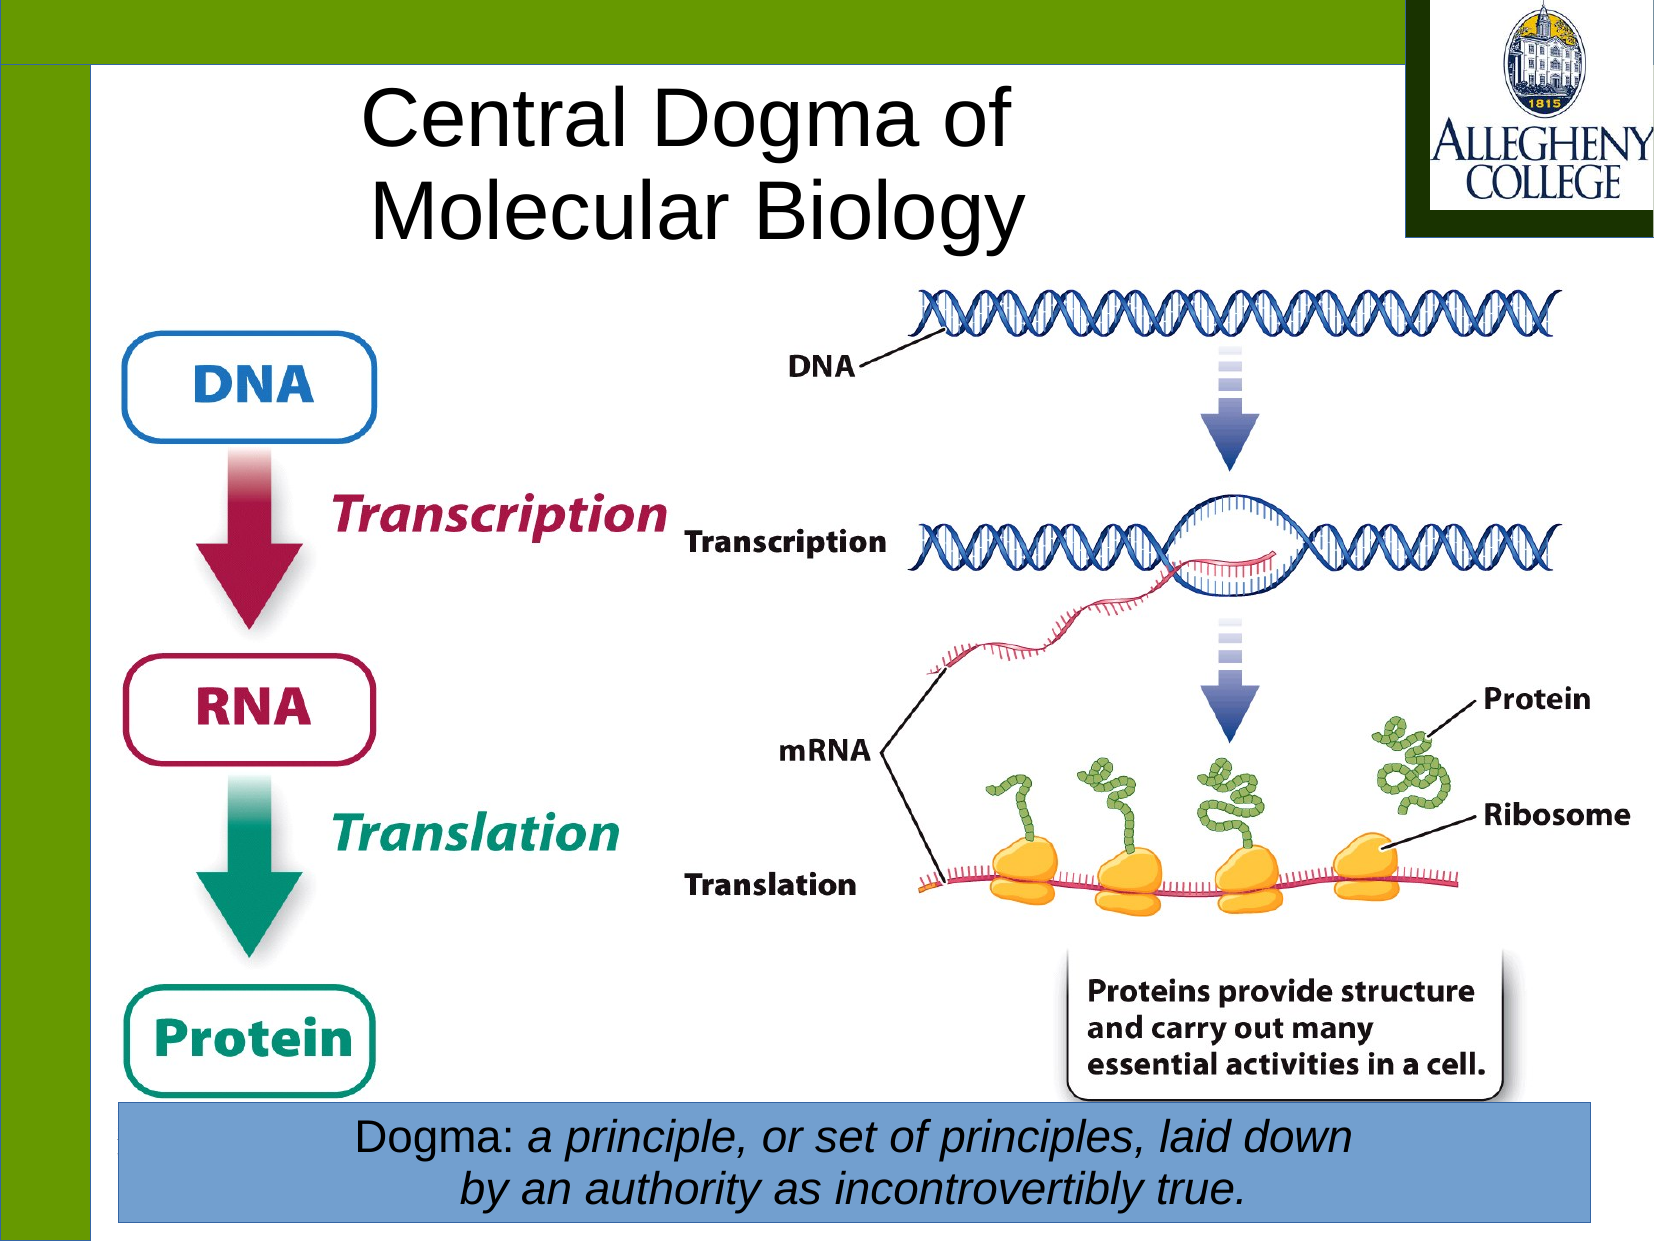

# Central Dogma of Molecular Biology
Dogma: a principle, or set of principles, laid down
by an authority as incontrovertibly true.
Dogma: The framework of a process.